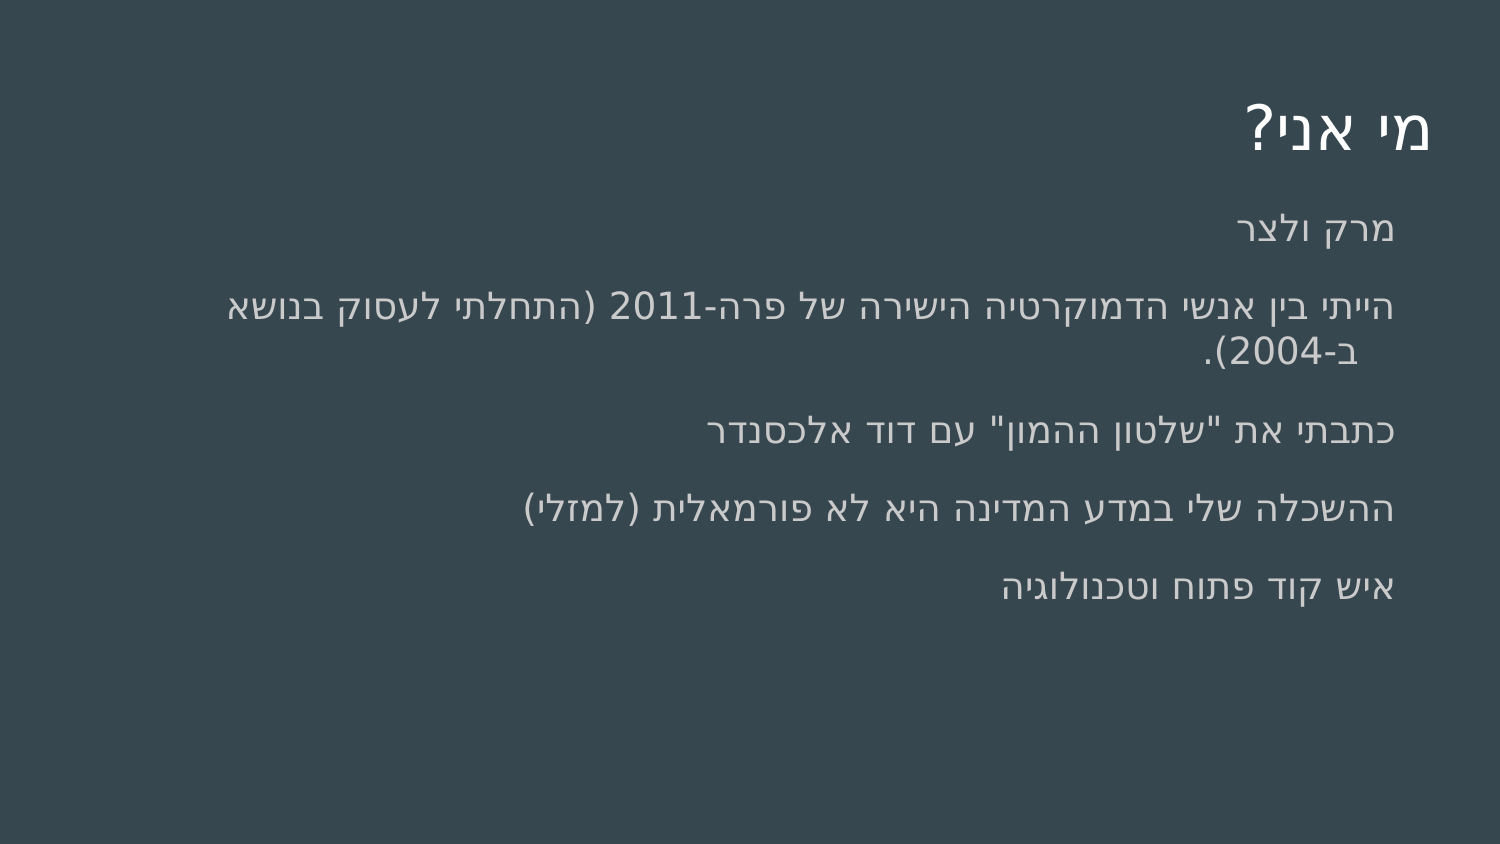

# מי אני?
מרק ולצר
הייתי בין אנשי הדמוקרטיה הישירה של פרה-2011 (התחלתי לעסוק בנושא ב-2004).
כתבתי את "שלטון ההמון" עם דוד אלכסנדר
ההשכלה שלי במדע המדינה היא לא פורמאלית (למזלי)
איש קוד פתוח וטכנולוגיה